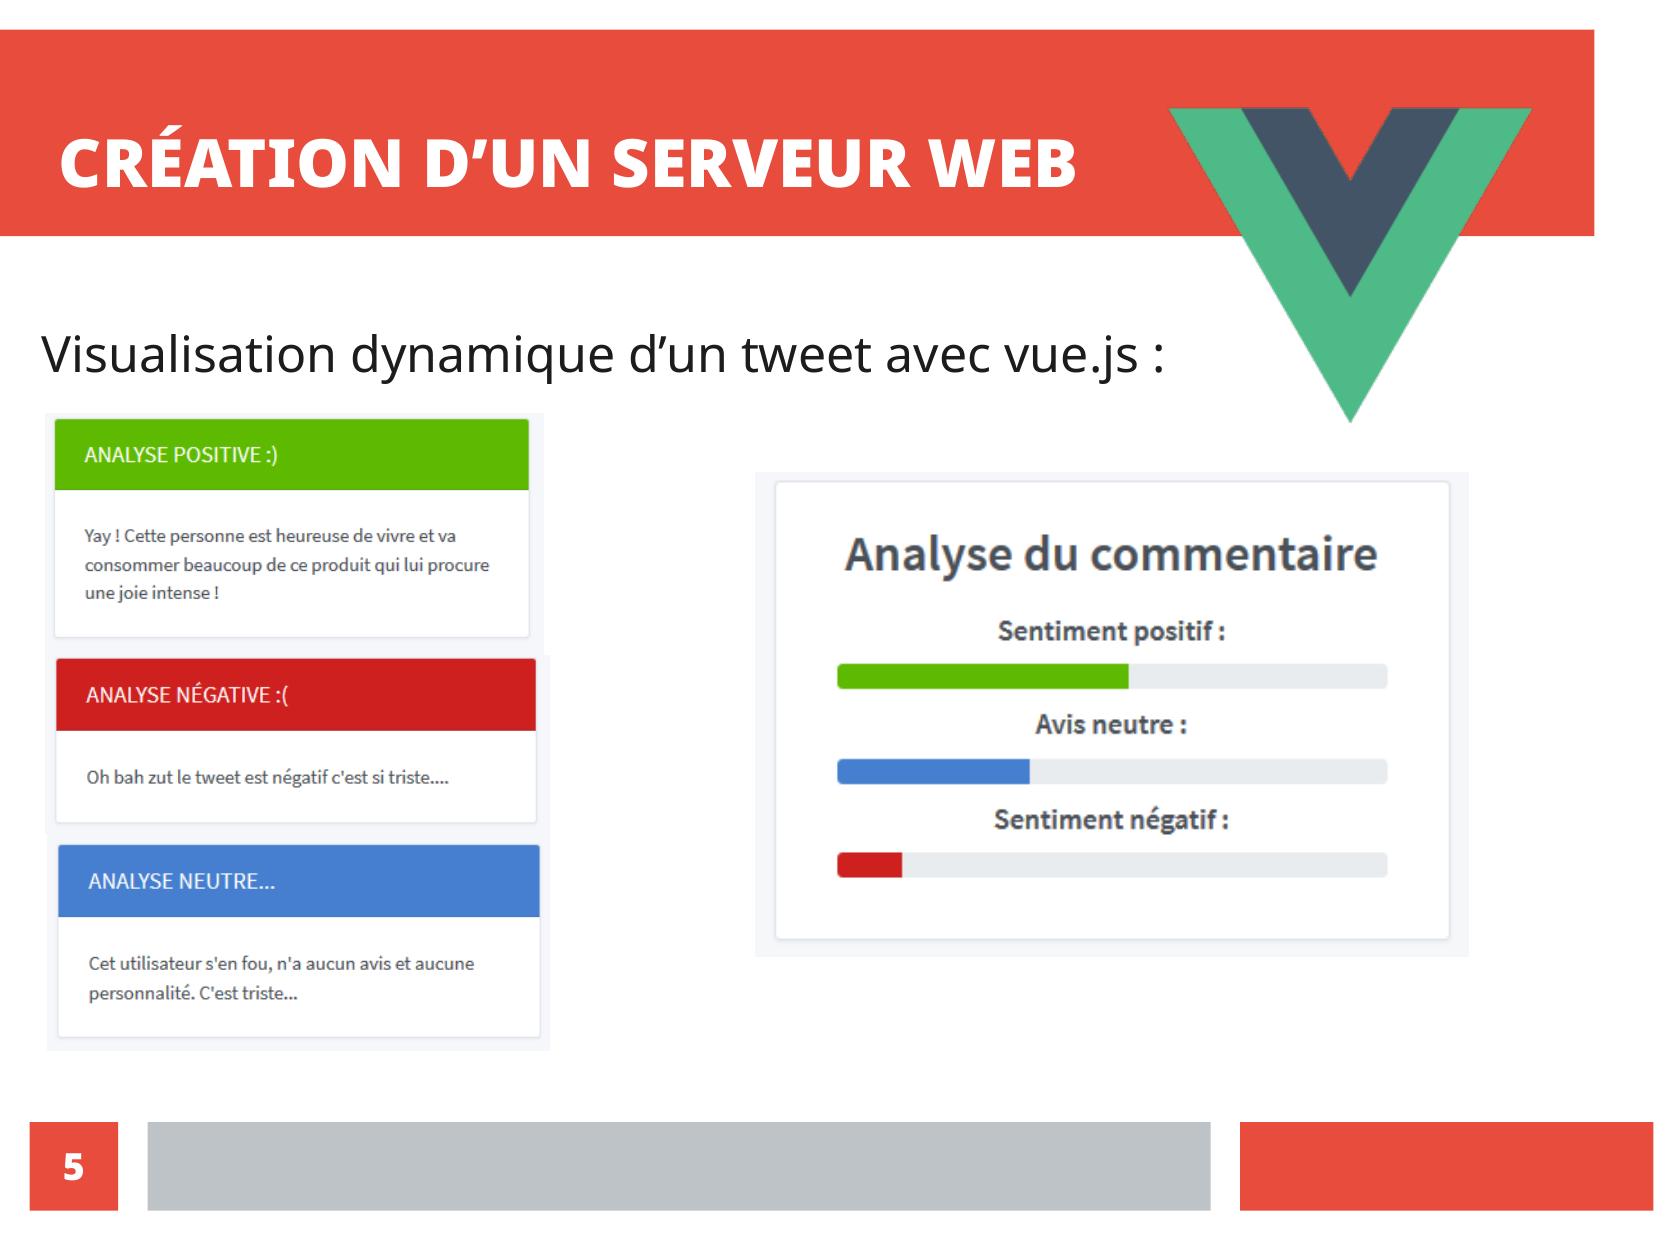

# CRÉATION D’UN SERVEUR WEB
Visualisation dynamique d’un tweet avec vue.js :
5